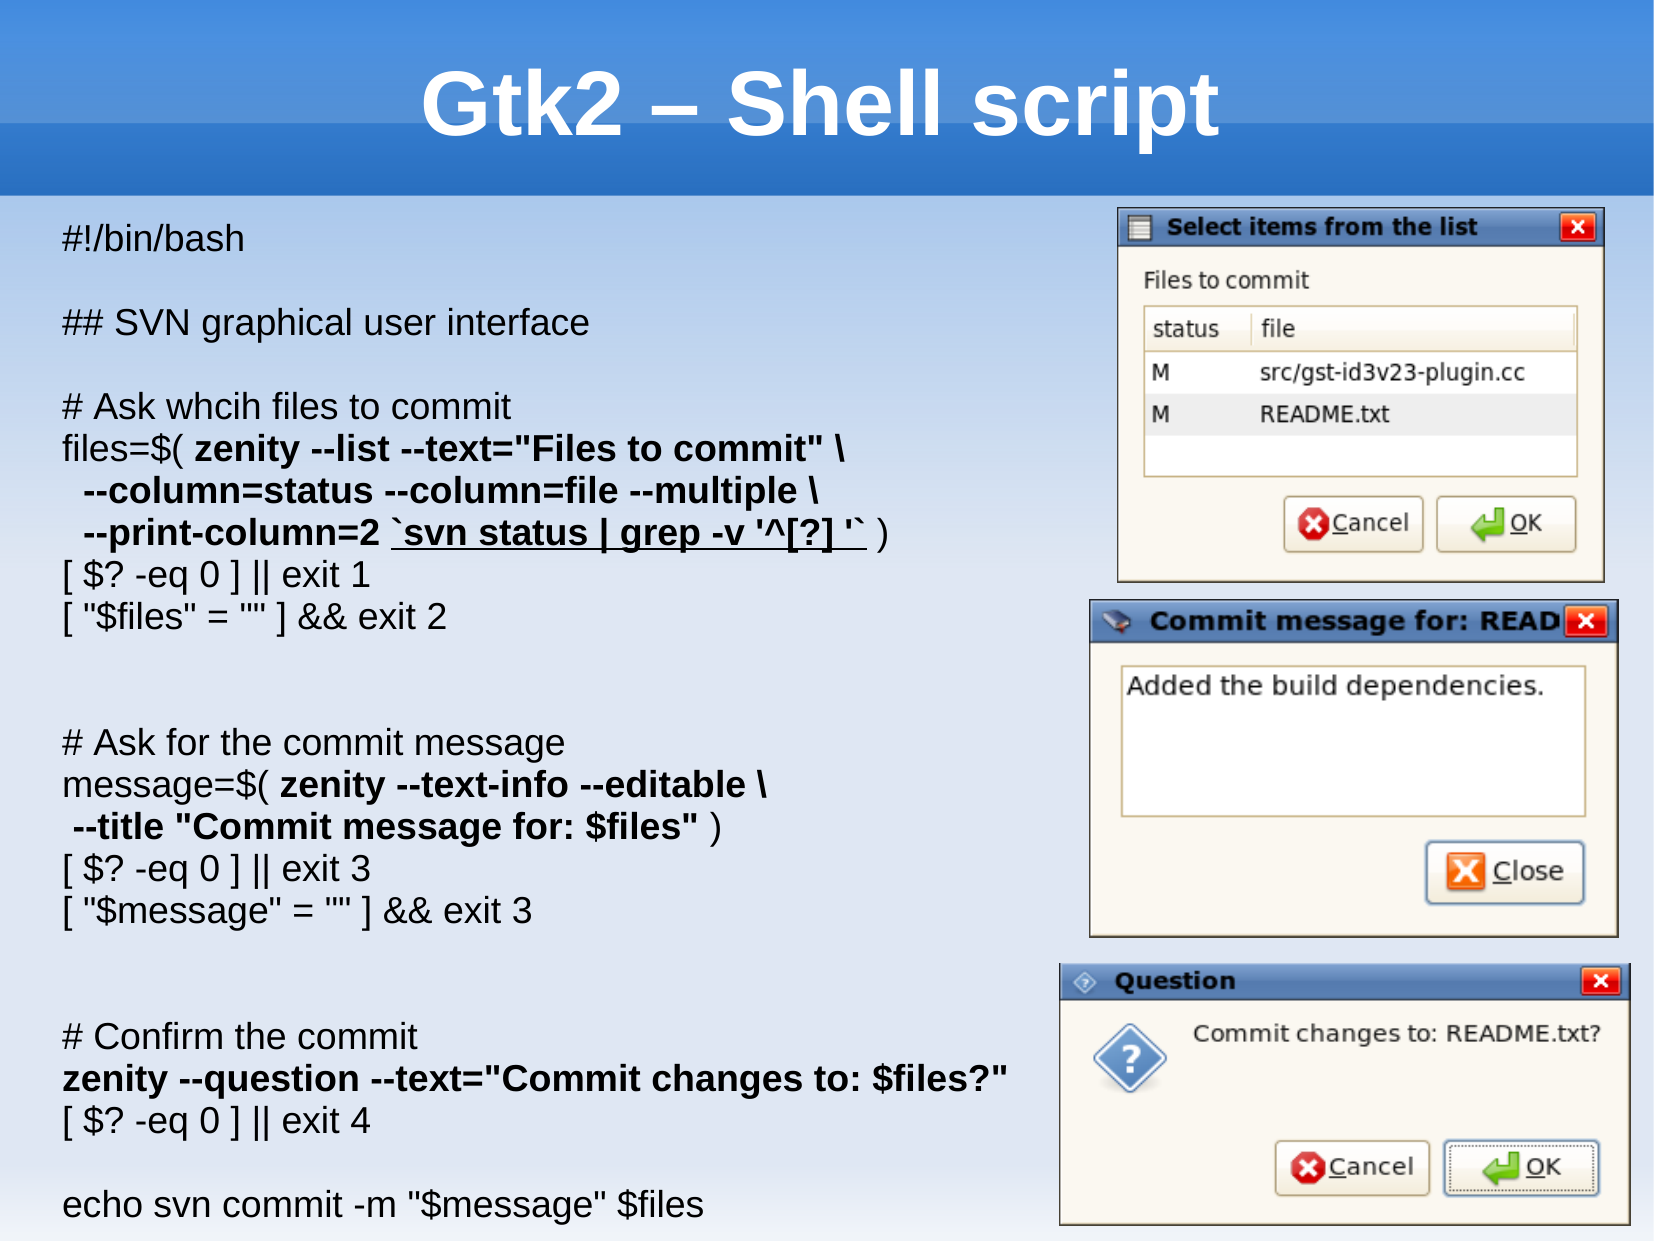

# Gtk2 – Shell script
#!/bin/bash
## SVN graphical user interface
# Ask whcih files to commit
files=$( zenity --list --text="Files to commit" \
 --column=status --column=file --multiple \
 --print-column=2 `svn status | grep -v '^[?] '` )
[ $? -eq 0 ] || exit 1
[ "$files" = "" ] && exit 2
# Ask for the commit message
message=$( zenity --text-info --editable \
 --title "Commit message for: $files" )
[ $? -eq 0 ] || exit 3
[ "$message" = "" ] && exit 3
# Confirm the commit
zenity --question --text="Commit changes to: $files?"
[ $? -eq 0 ] || exit 4
echo svn commit -m "$message" $files